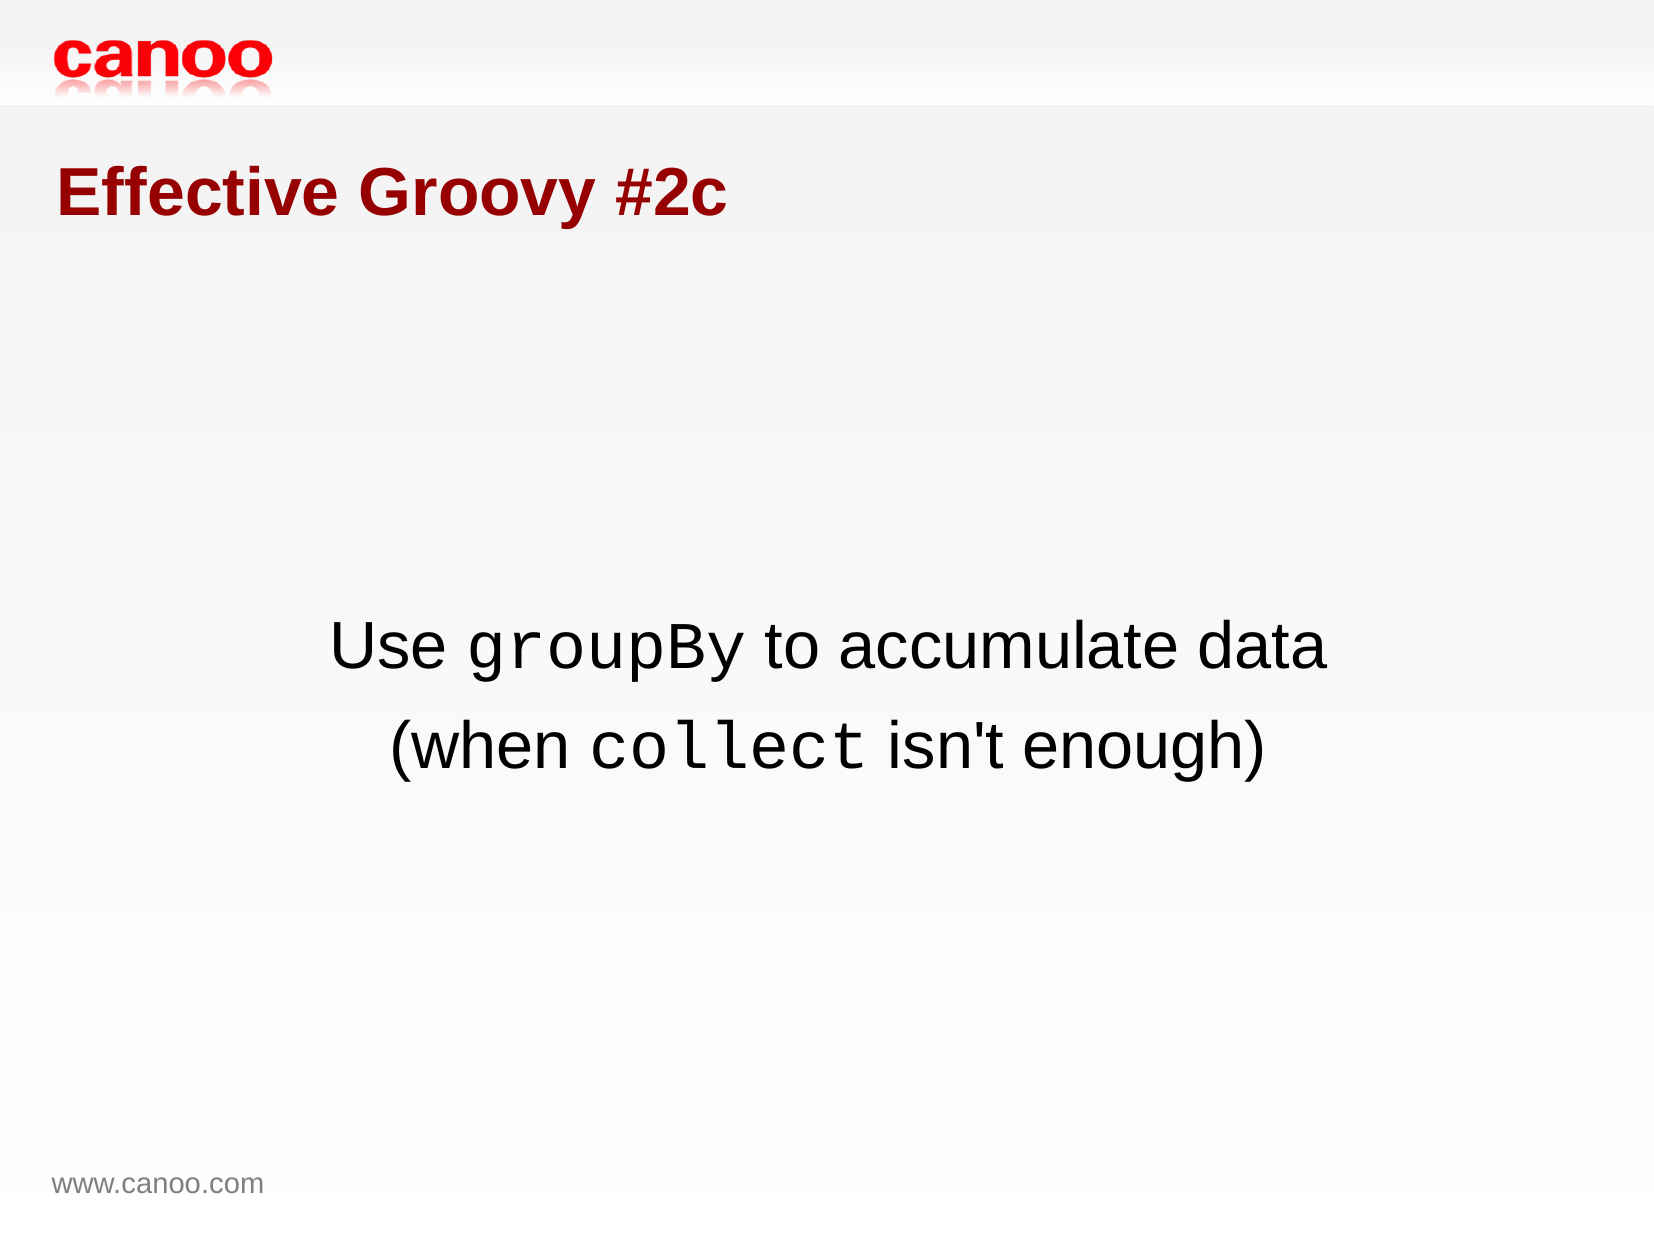

# Effective Groovy #2c
Use groupBy to accumulate data
(when collect isn't enough)